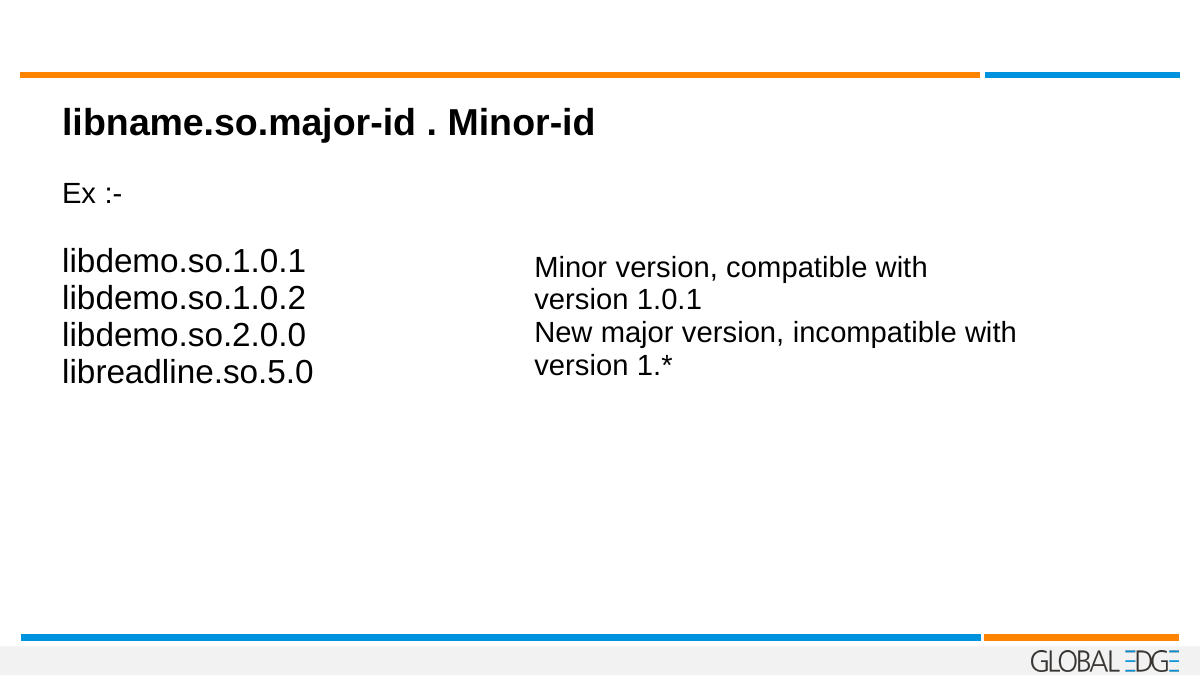

libname.so.major-id . Minor-id
Ex :-
libdemo.so.1.0.1
libdemo.so.1.0.2
libdemo.so.2.0.0
libreadline.so.5.0
Minor version, compatible with version 1.0.1
New major version, incompatible with version 1.*